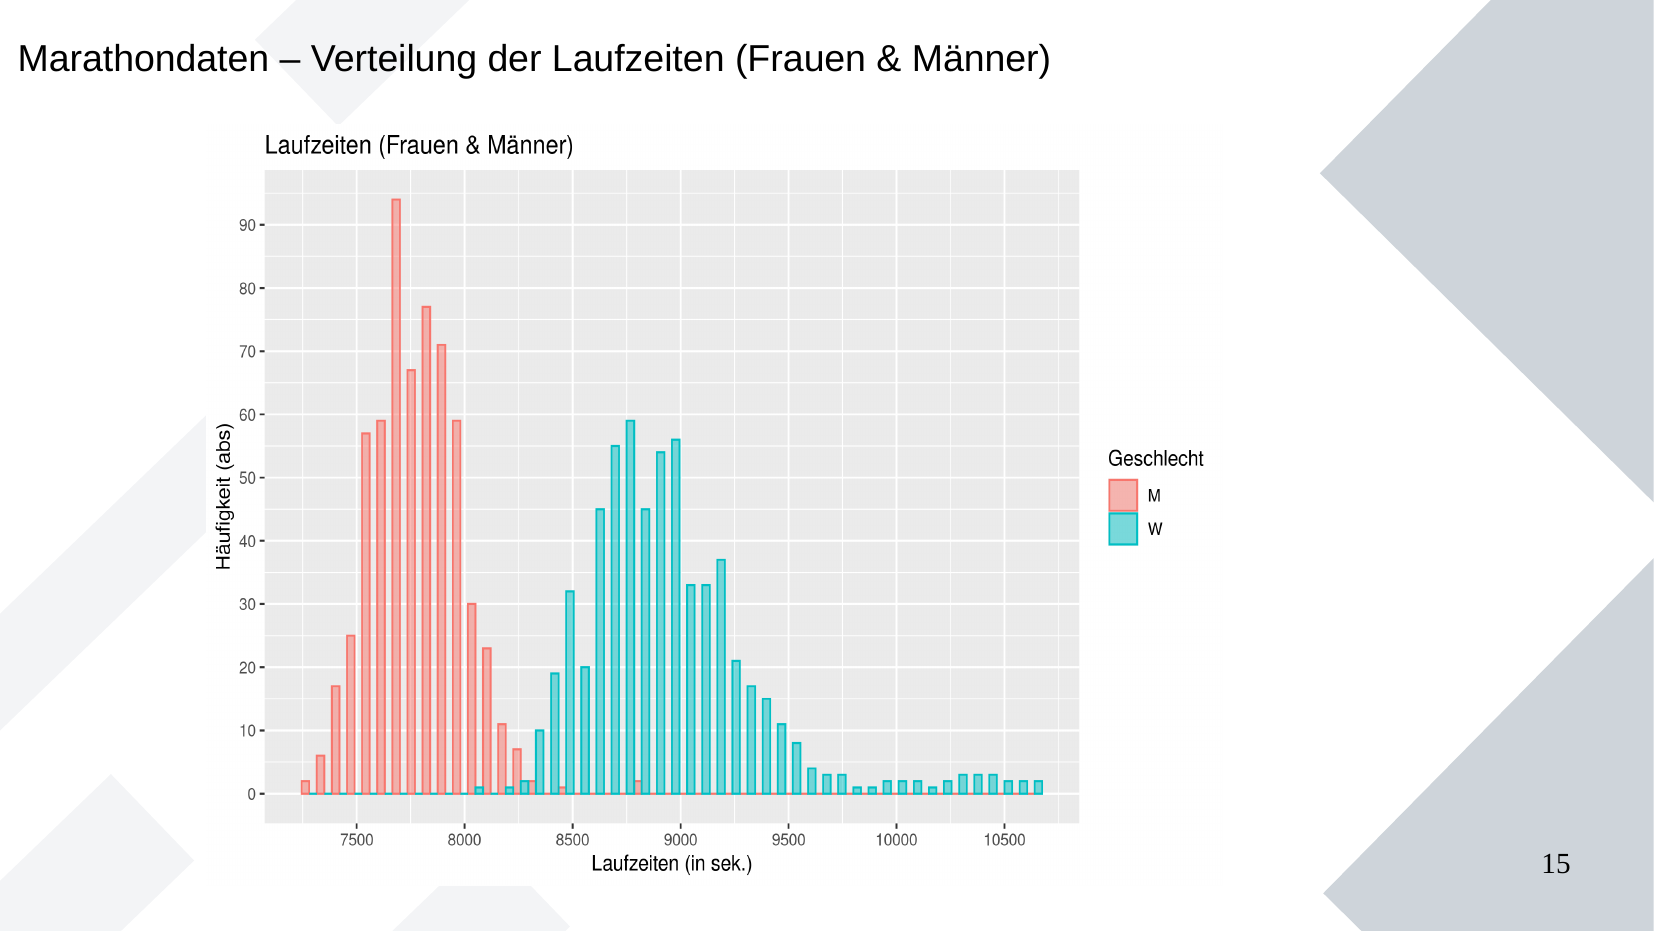

# Marathondaten – Verteilung der Laufzeiten (Frauen & Männer)
15